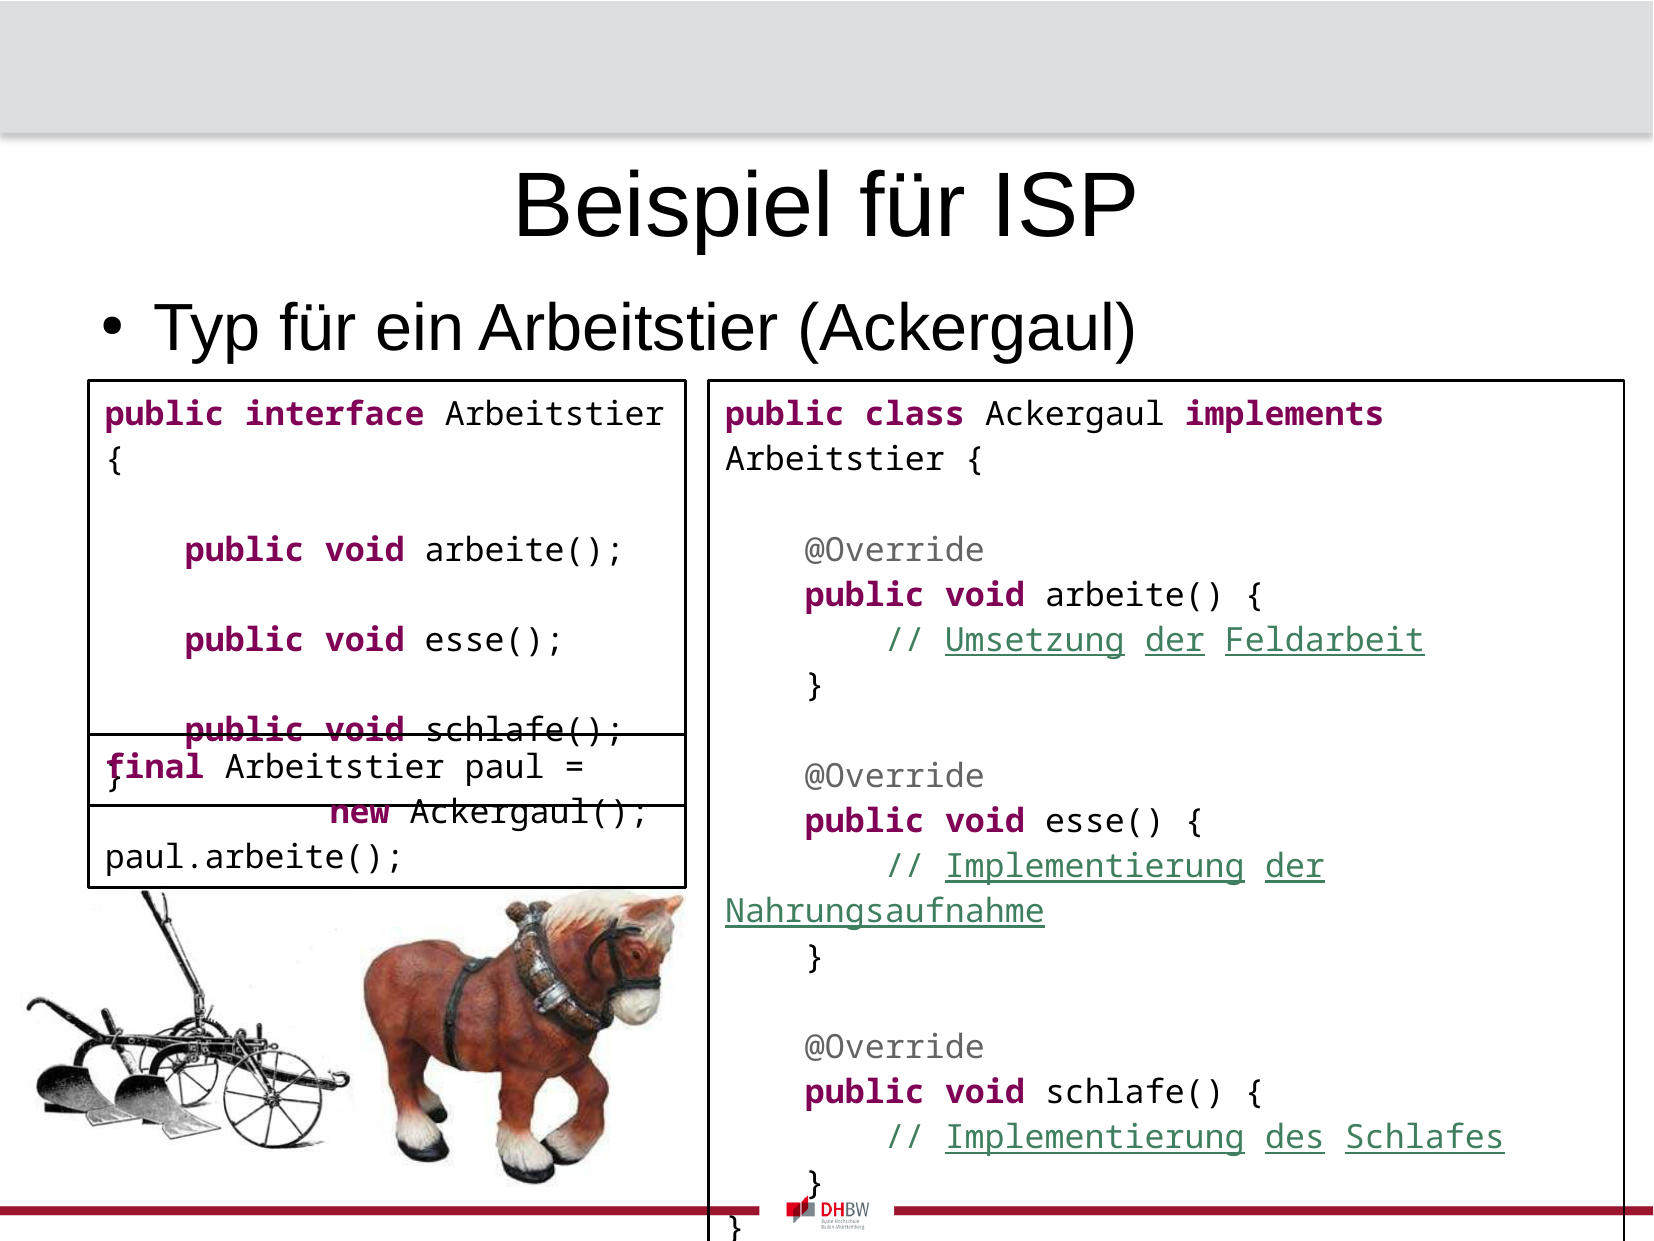

# Beispiel für ISP
Typ für ein Arbeitstier (Ackergaul)
public class Ackergaul implements Arbeitstier {
 @Override
 public void arbeite() {
 // Umsetzung der Feldarbeit
 }
 @Override
 public void esse() {
 // Implementierung der Nahrungsaufnahme
 }
 @Override
 public void schlafe() {
 // Implementierung des Schlafes
 }
}
public interface Arbeitstier {
 public void arbeite();
 public void esse();
 public void schlafe();
}
final Arbeitstier paul =
 new Ackergaul();
paul.arbeite();